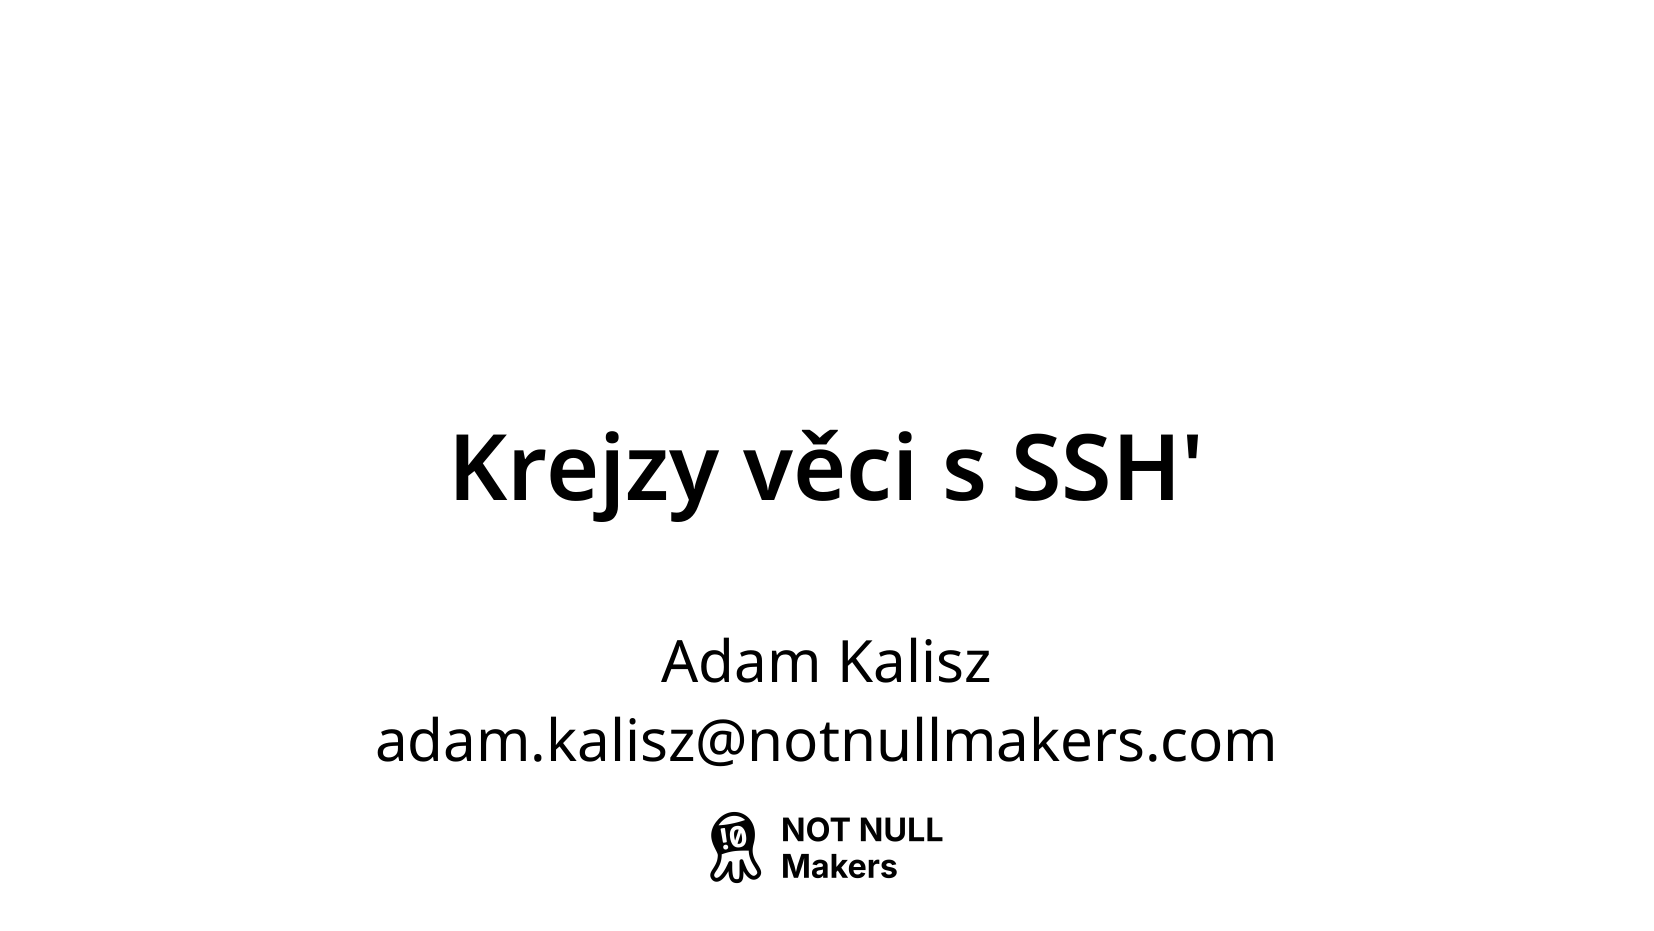

# Krejzy věci s SSH'
Adam Kalisz
adam.kalisz@notnullmakers.com